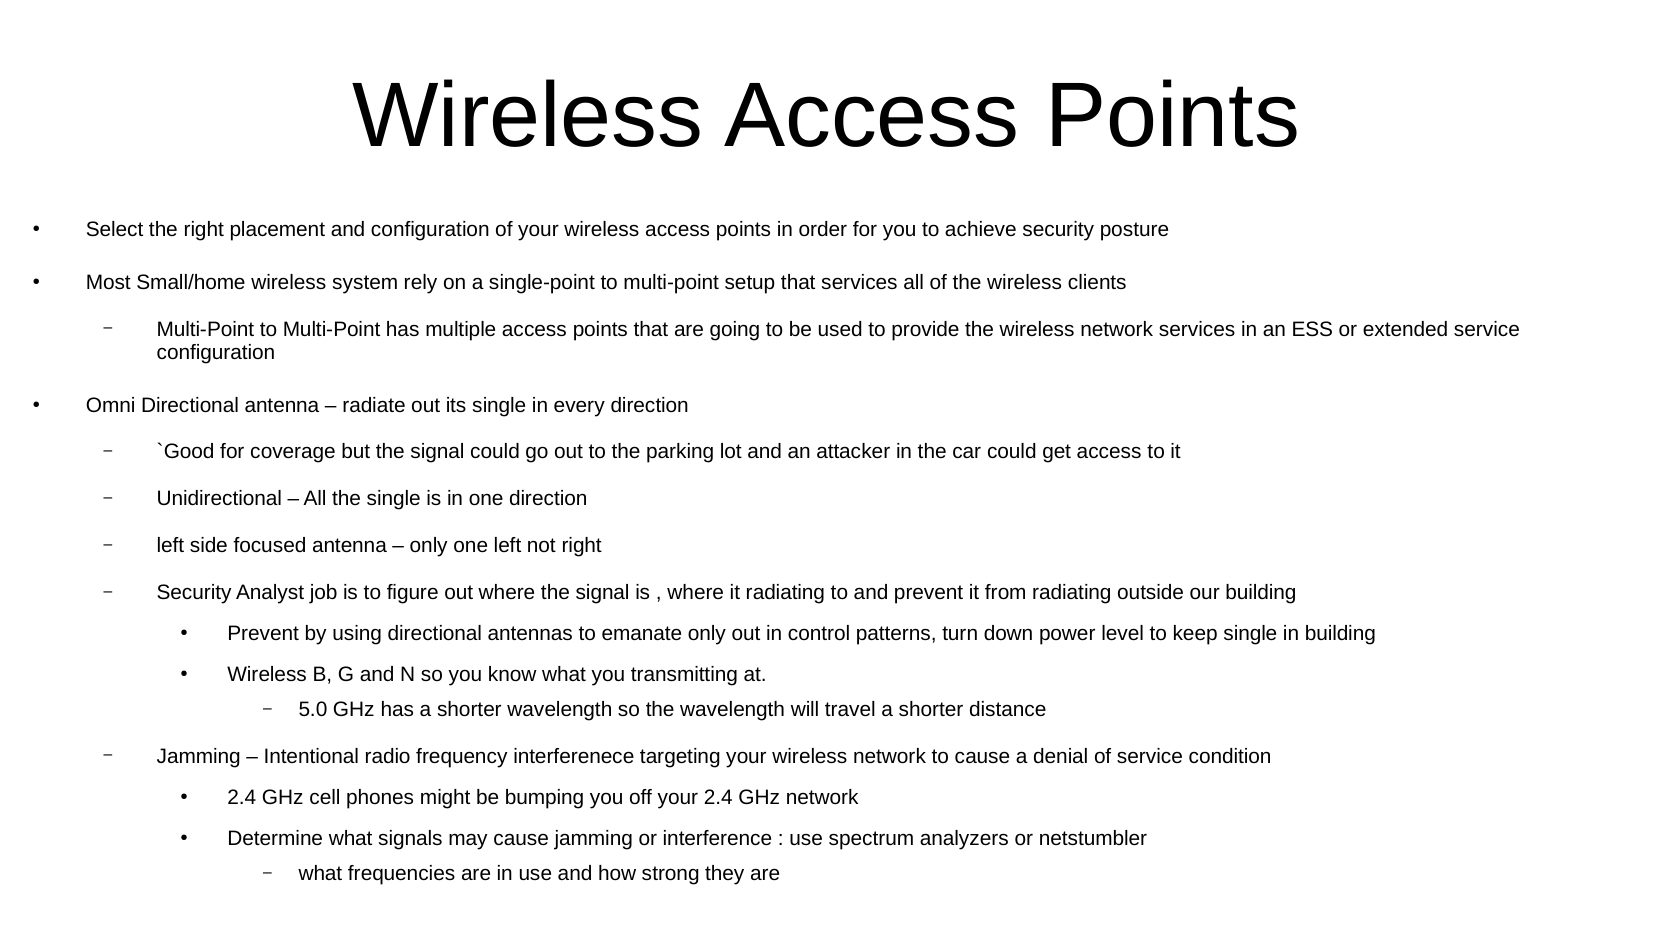

# Wireless Access Points
Select the right placement and configuration of your wireless access points in order for you to achieve security posture
Most Small/home wireless system rely on a single-point to multi-point setup that services all of the wireless clients
Multi-Point to Multi-Point has multiple access points that are going to be used to provide the wireless network services in an ESS or extended service configuration
Omni Directional antenna – radiate out its single in every direction
`Good for coverage but the signal could go out to the parking lot and an attacker in the car could get access to it
Unidirectional – All the single is in one direction
left side focused antenna – only one left not right
Security Analyst job is to figure out where the signal is , where it radiating to and prevent it from radiating outside our building
Prevent by using directional antennas to emanate only out in control patterns, turn down power level to keep single in building
Wireless B, G and N so you know what you transmitting at.
5.0 GHz has a shorter wavelength so the wavelength will travel a shorter distance
Jamming – Intentional radio frequency interferenece targeting your wireless network to cause a denial of service condition
2.4 GHz cell phones might be bumping you off your 2.4 GHz network
Determine what signals may cause jamming or interference : use spectrum analyzers or netstumbler
what frequencies are in use and how strong they are